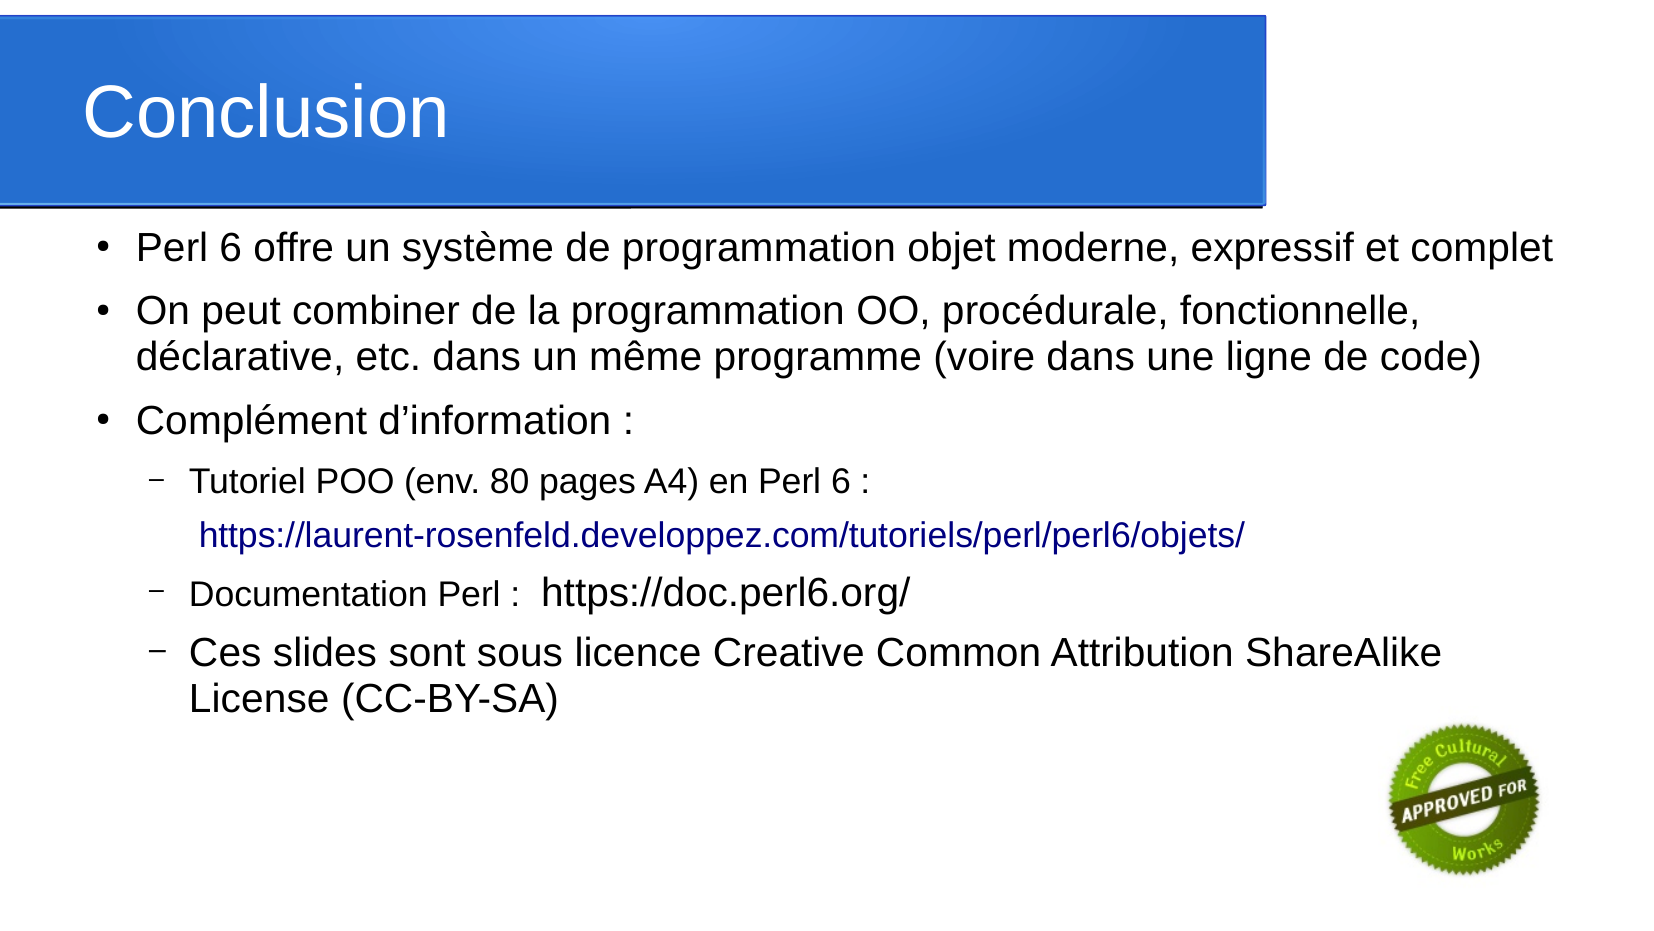

# Conclusion
Perl 6 offre un système de programmation objet moderne, expressif et complet
On peut combiner de la programmation OO, procédurale, fonctionnelle, déclarative, etc. dans un même programme (voire dans une ligne de code)
Complément d’information :
Tutoriel POO (env. 80 pages A4) en Perl 6 :
 https://laurent-rosenfeld.developpez.com/tutoriels/perl/perl6/objets/
Documentation Perl : https://doc.perl6.org/
Ces slides sont sous licence Creative Common Attribution ShareAlike License (CC-BY-SA)